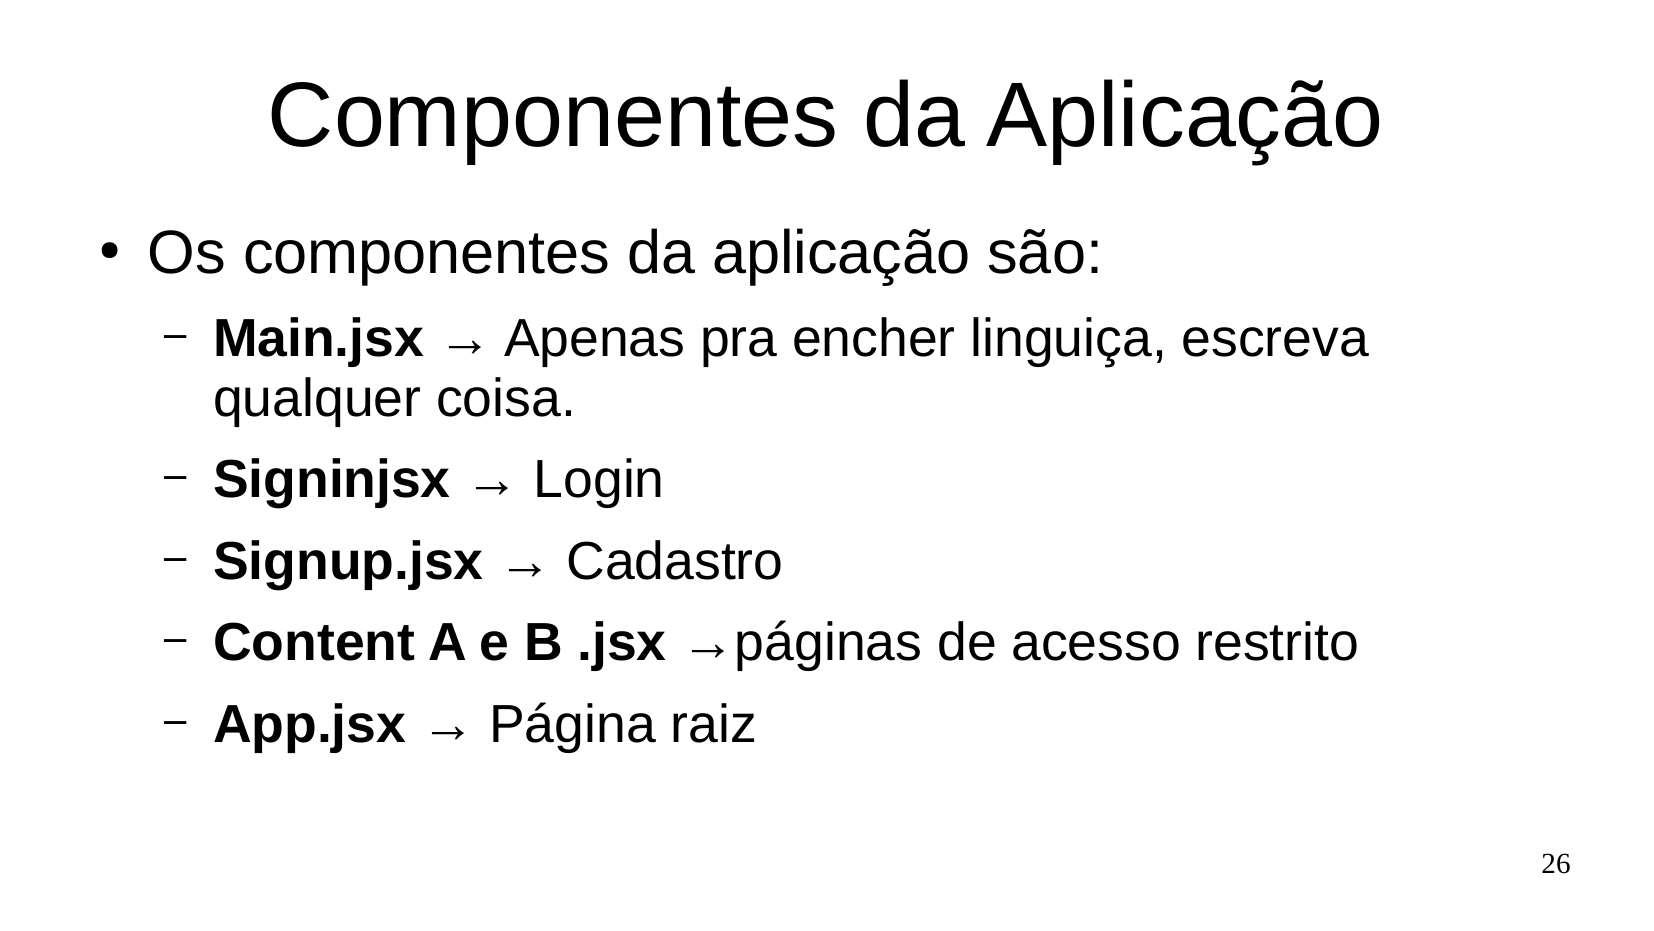

# Componentes da Aplicação
Os componentes da aplicação são:
Main.jsx → Apenas pra encher linguiça, escreva qualquer coisa.
Signinjsx → Login
Signup.jsx → Cadastro
Content A e B .jsx →páginas de acesso restrito
App.jsx → Página raiz
26